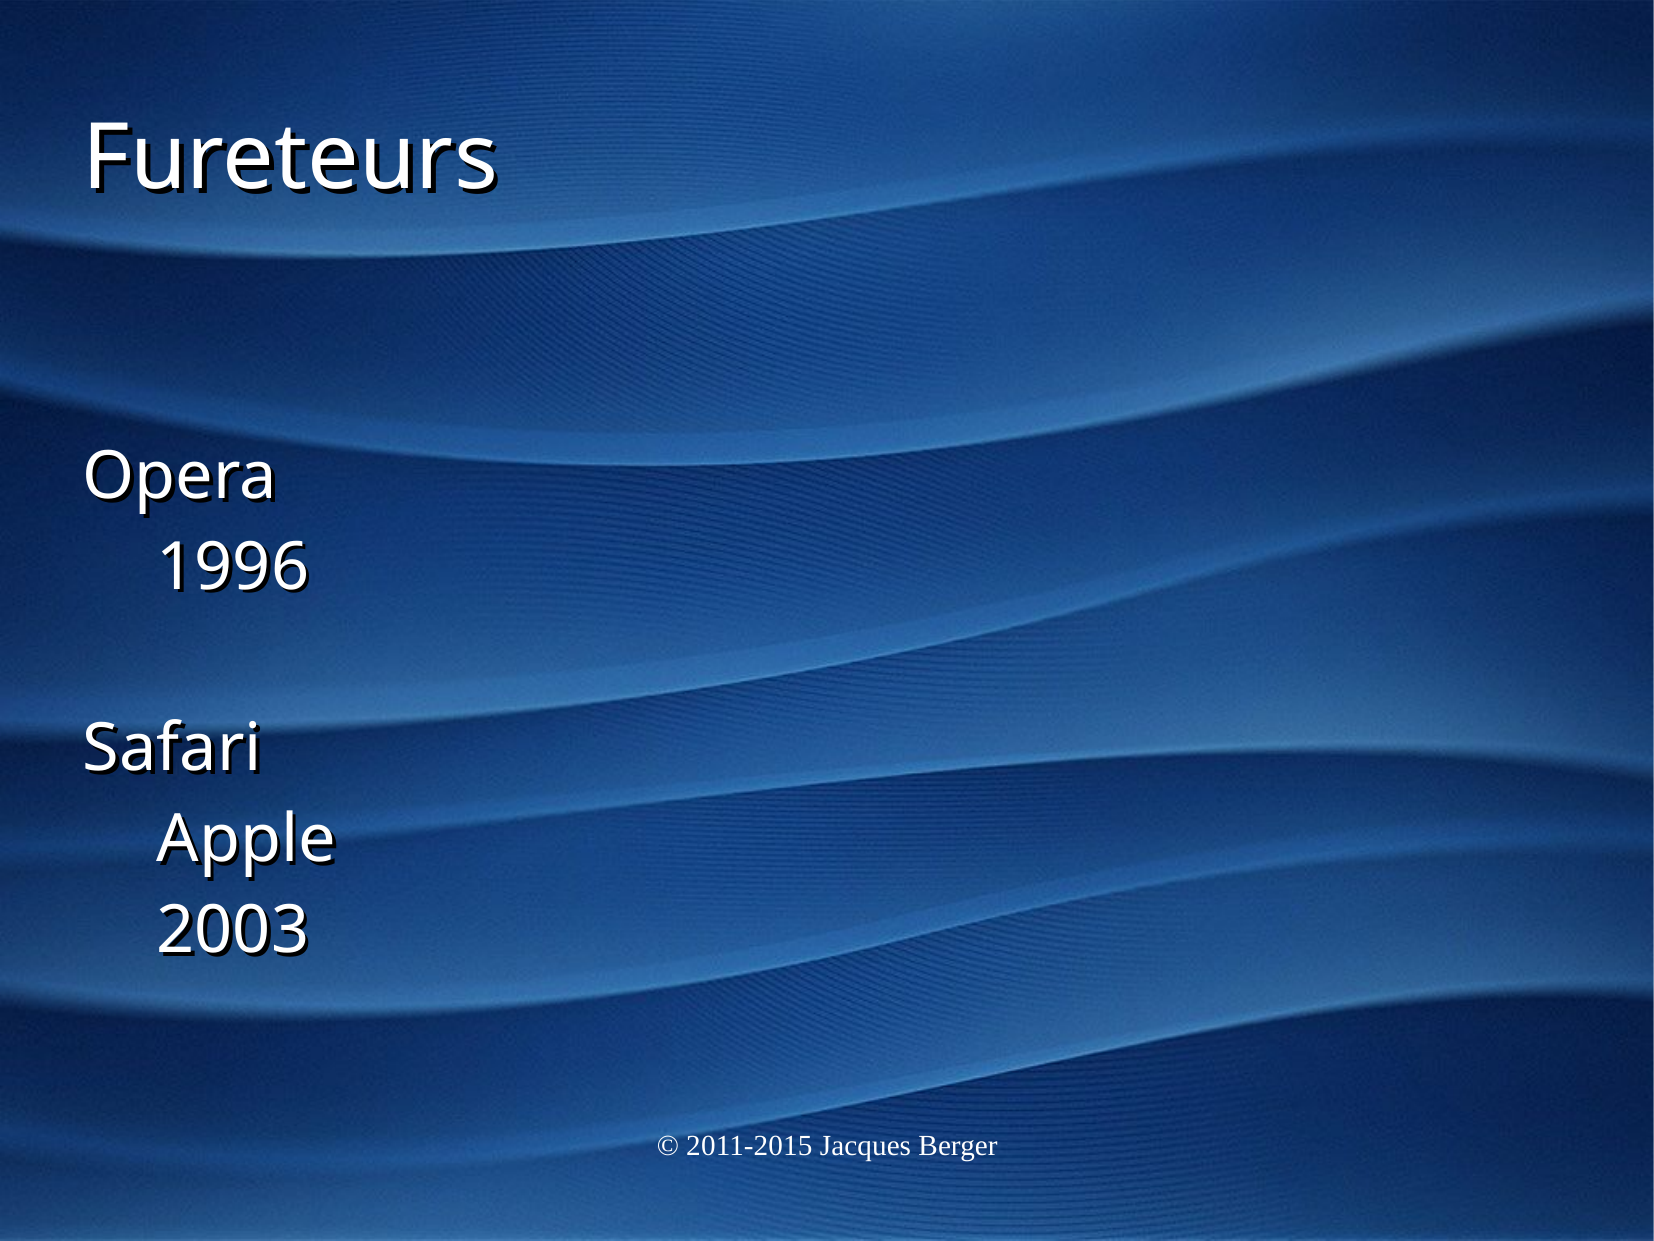

# Fureteurs
Opera
	1996
Safari
	Apple
	2003
© 2011-2015 Jacques Berger